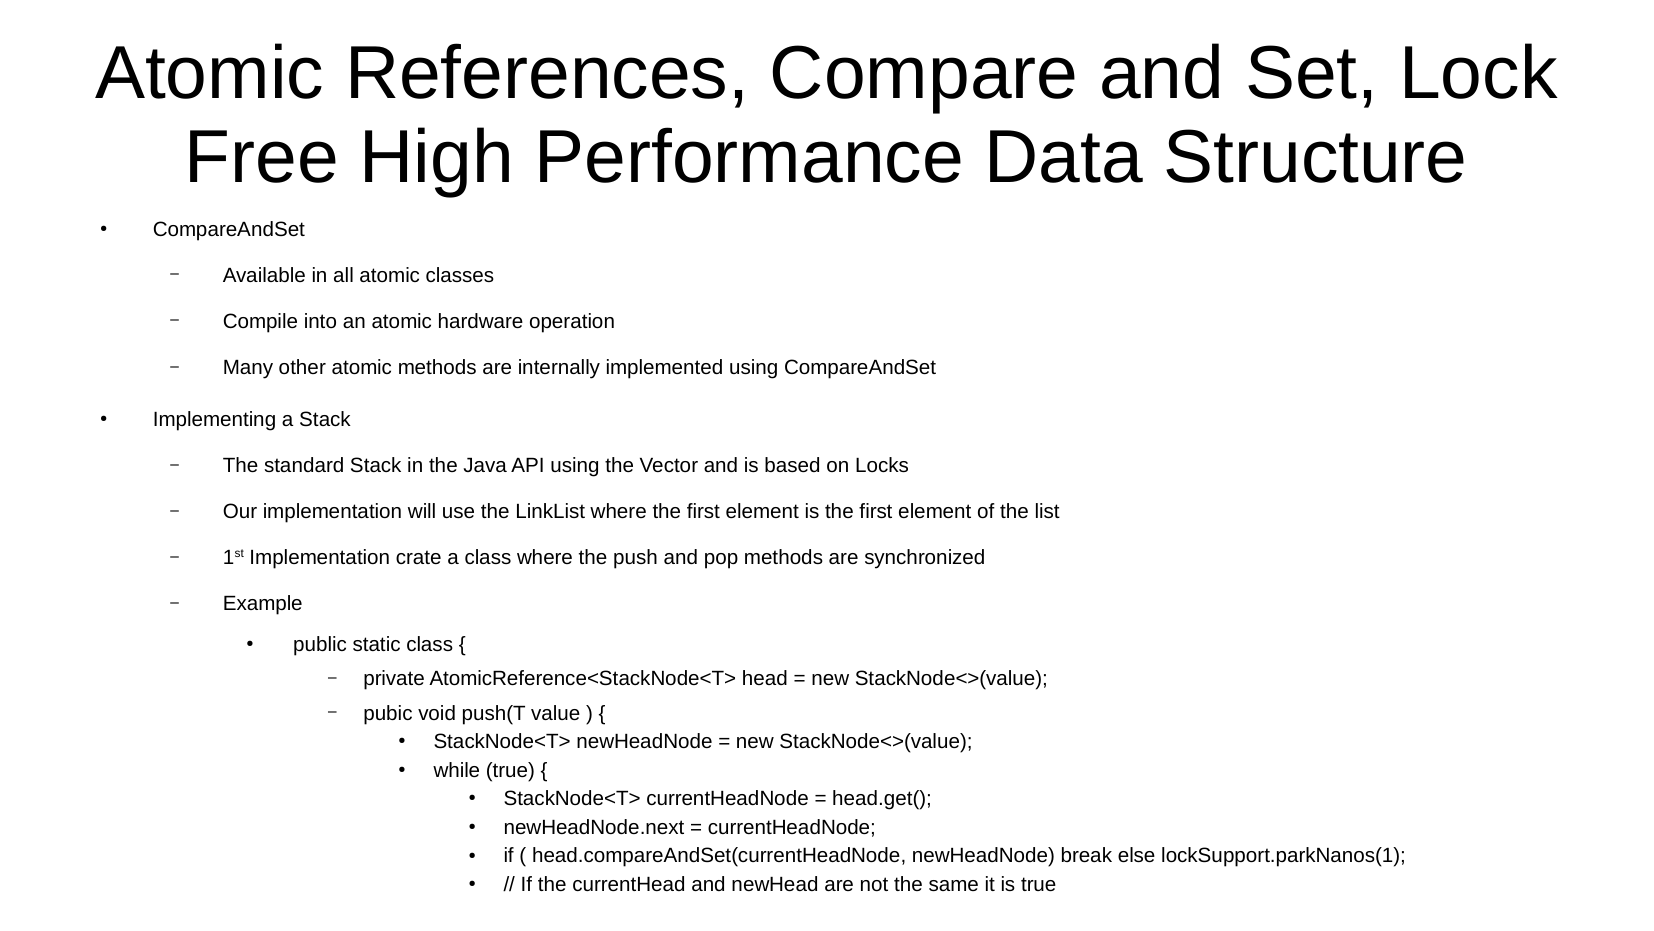

# Atomic References, Compare and Set, Lock Free High Performance Data Structure
CompareAndSet
Available in all atomic classes
Compile into an atomic hardware operation
Many other atomic methods are internally implemented using CompareAndSet
Implementing a Stack
The standard Stack in the Java API using the Vector and is based on Locks
Our implementation will use the LinkList where the first element is the first element of the list
1st Implementation crate a class where the push and pop methods are synchronized
Example
public static class {
private AtomicReference<StackNode<T> head = new StackNode<>(value);
pubic void push(T value ) {
StackNode<T> newHeadNode = new StackNode<>(value);
while (true) {
StackNode<T> currentHeadNode = head.get();
newHeadNode.next = currentHeadNode;
if ( head.compareAndSet(currentHeadNode, newHeadNode) break else lockSupport.parkNanos(1);
// If the currentHead and newHead are not the same it is true